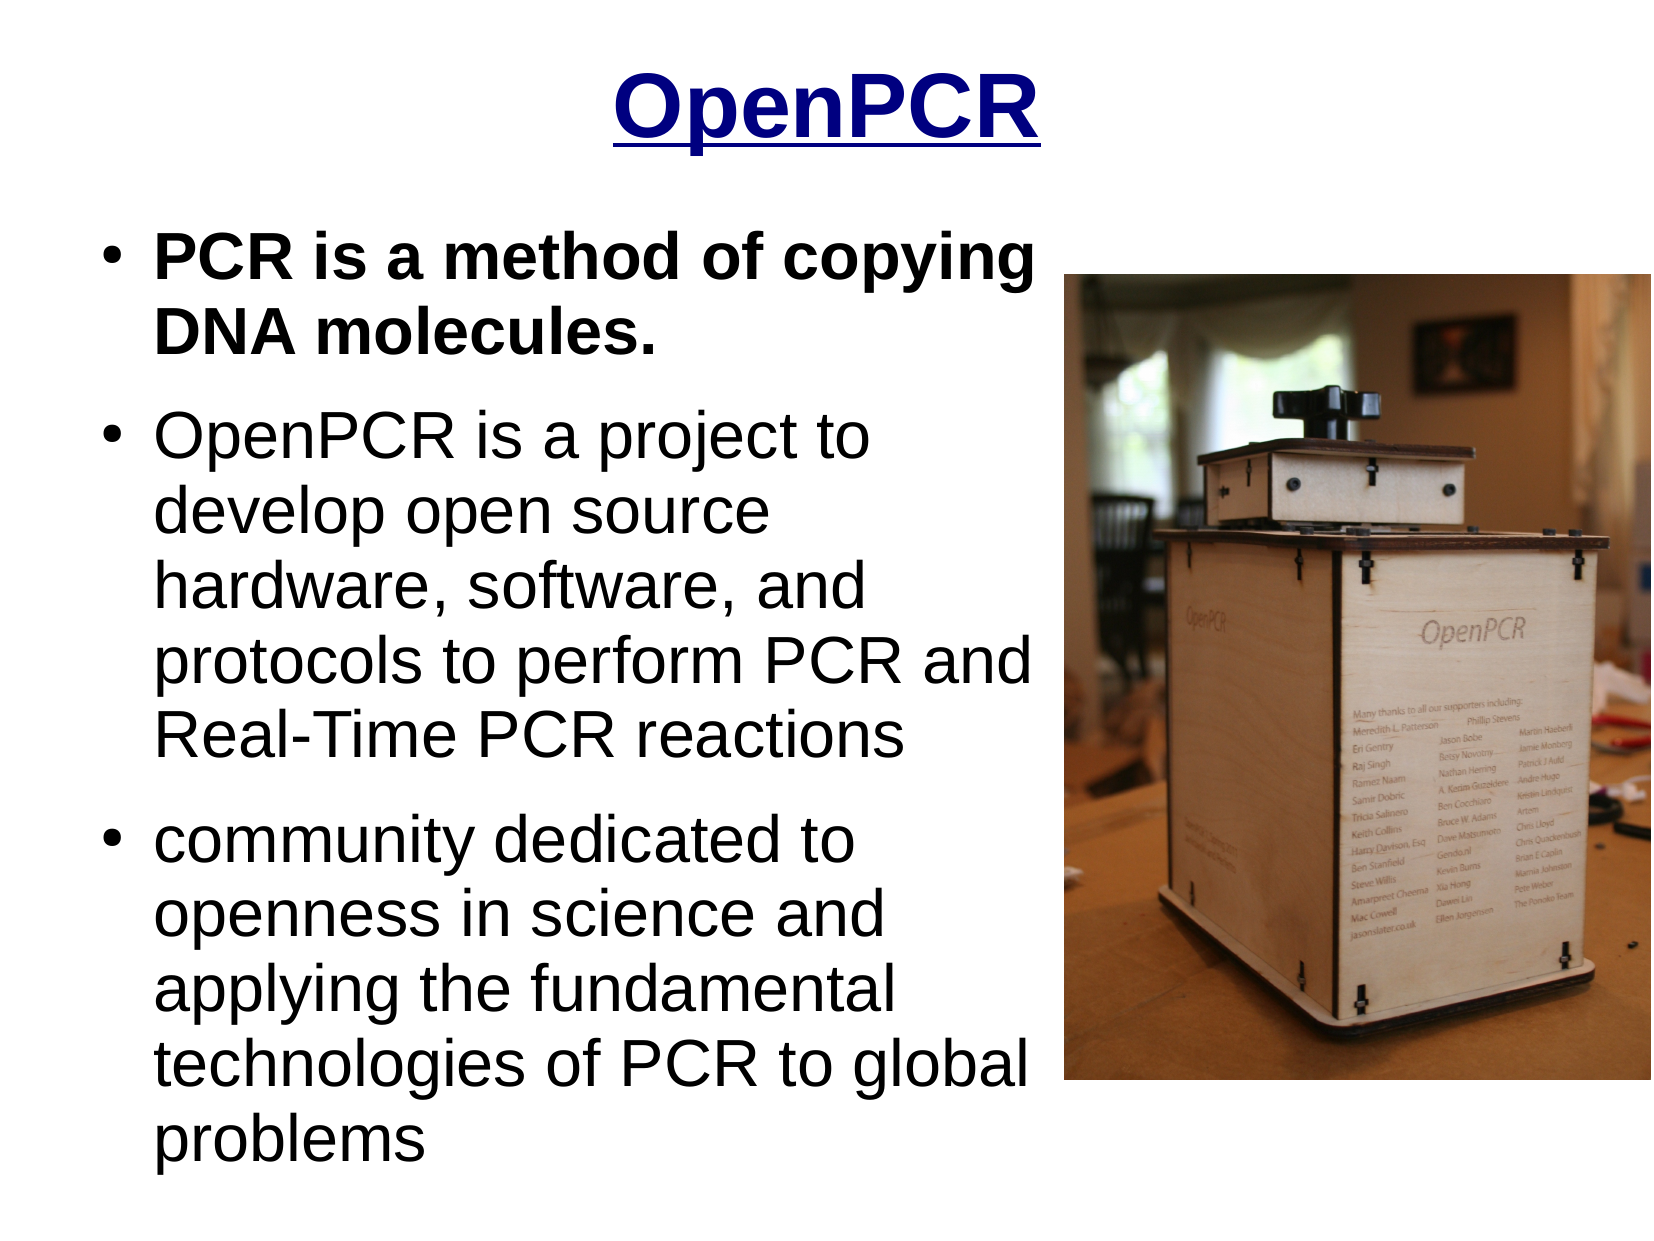

# OpenPCR
PCR is a method of copying DNA molecules.
OpenPCR is a project to develop open source hardware, software, and protocols to perform PCR and Real-Time PCR reactions
community dedicated to openness in science and applying the fundamental technologies of PCR to global problems